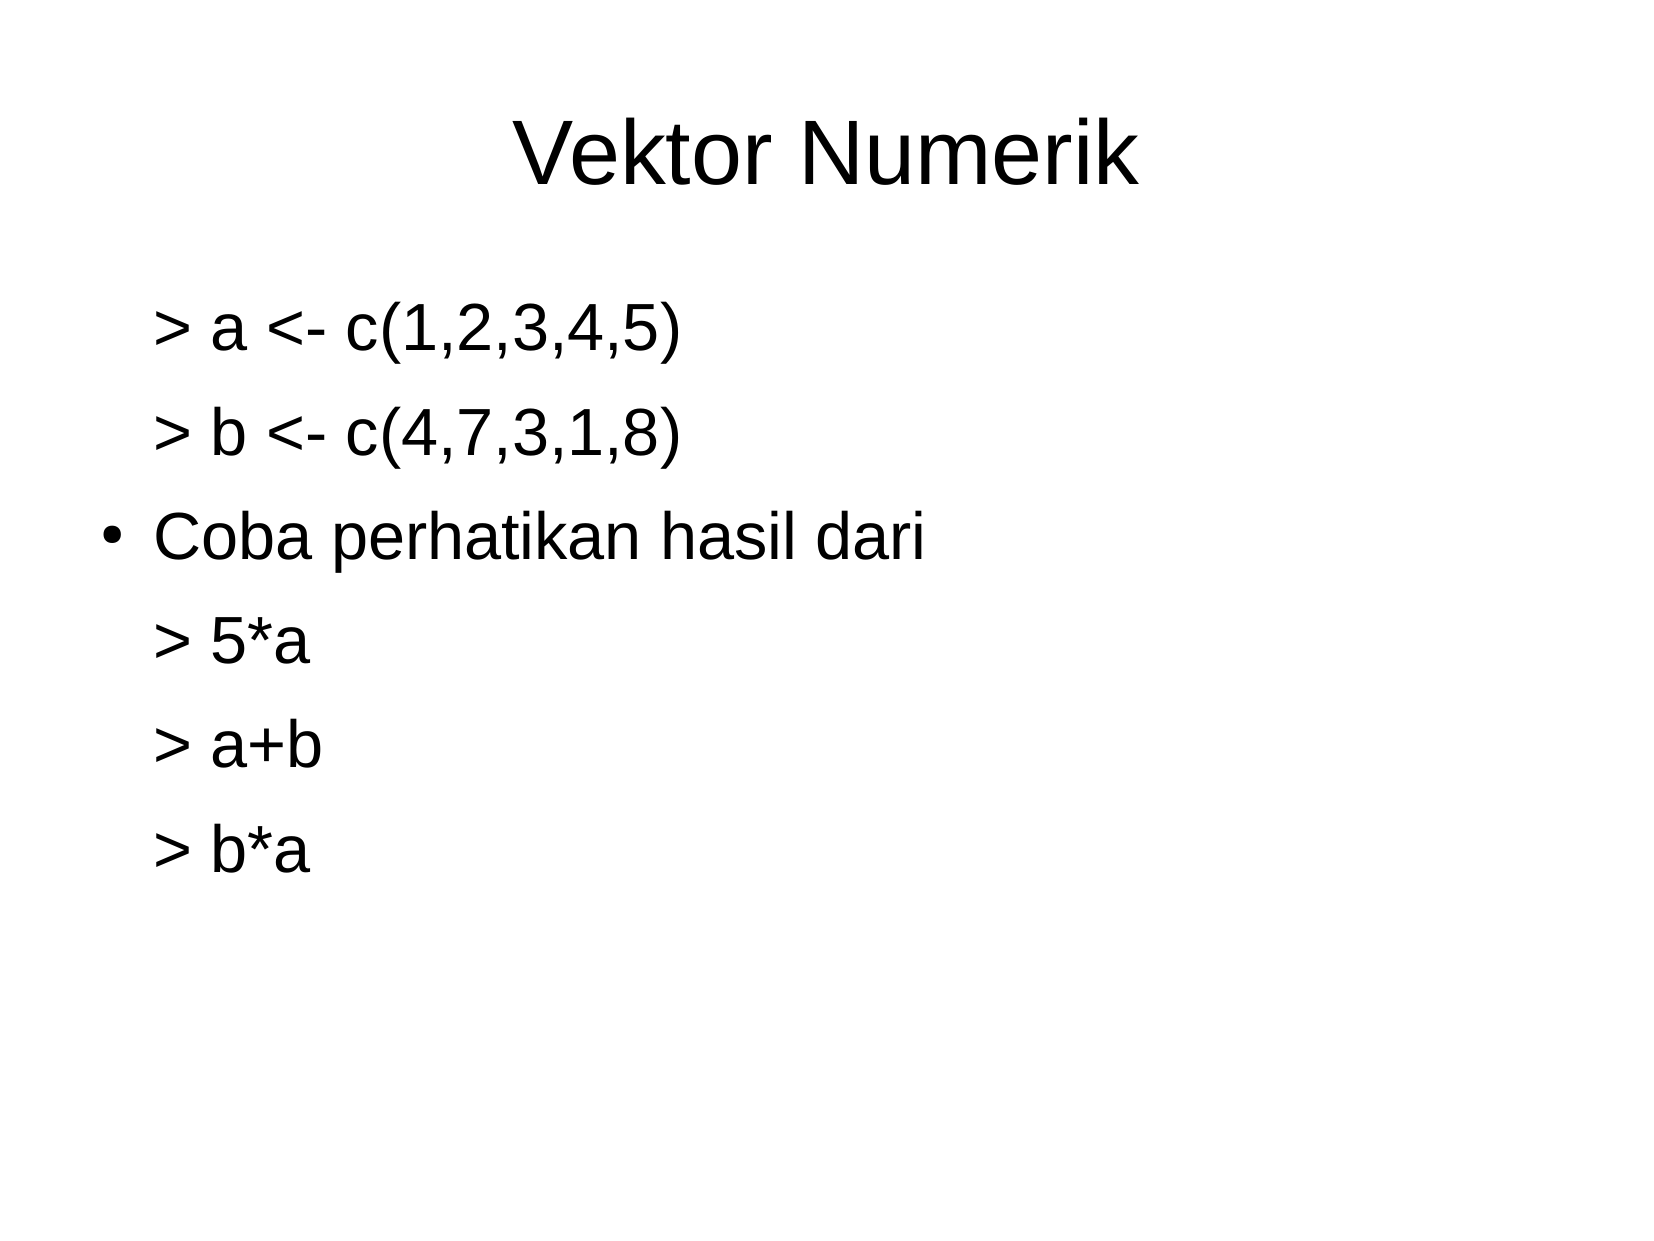

# Vektor Numerik
> a <- c(1,2,3,4,5)
> b <- c(4,7,3,1,8)
Coba perhatikan hasil dari
> 5*a
> a+b
> b*a